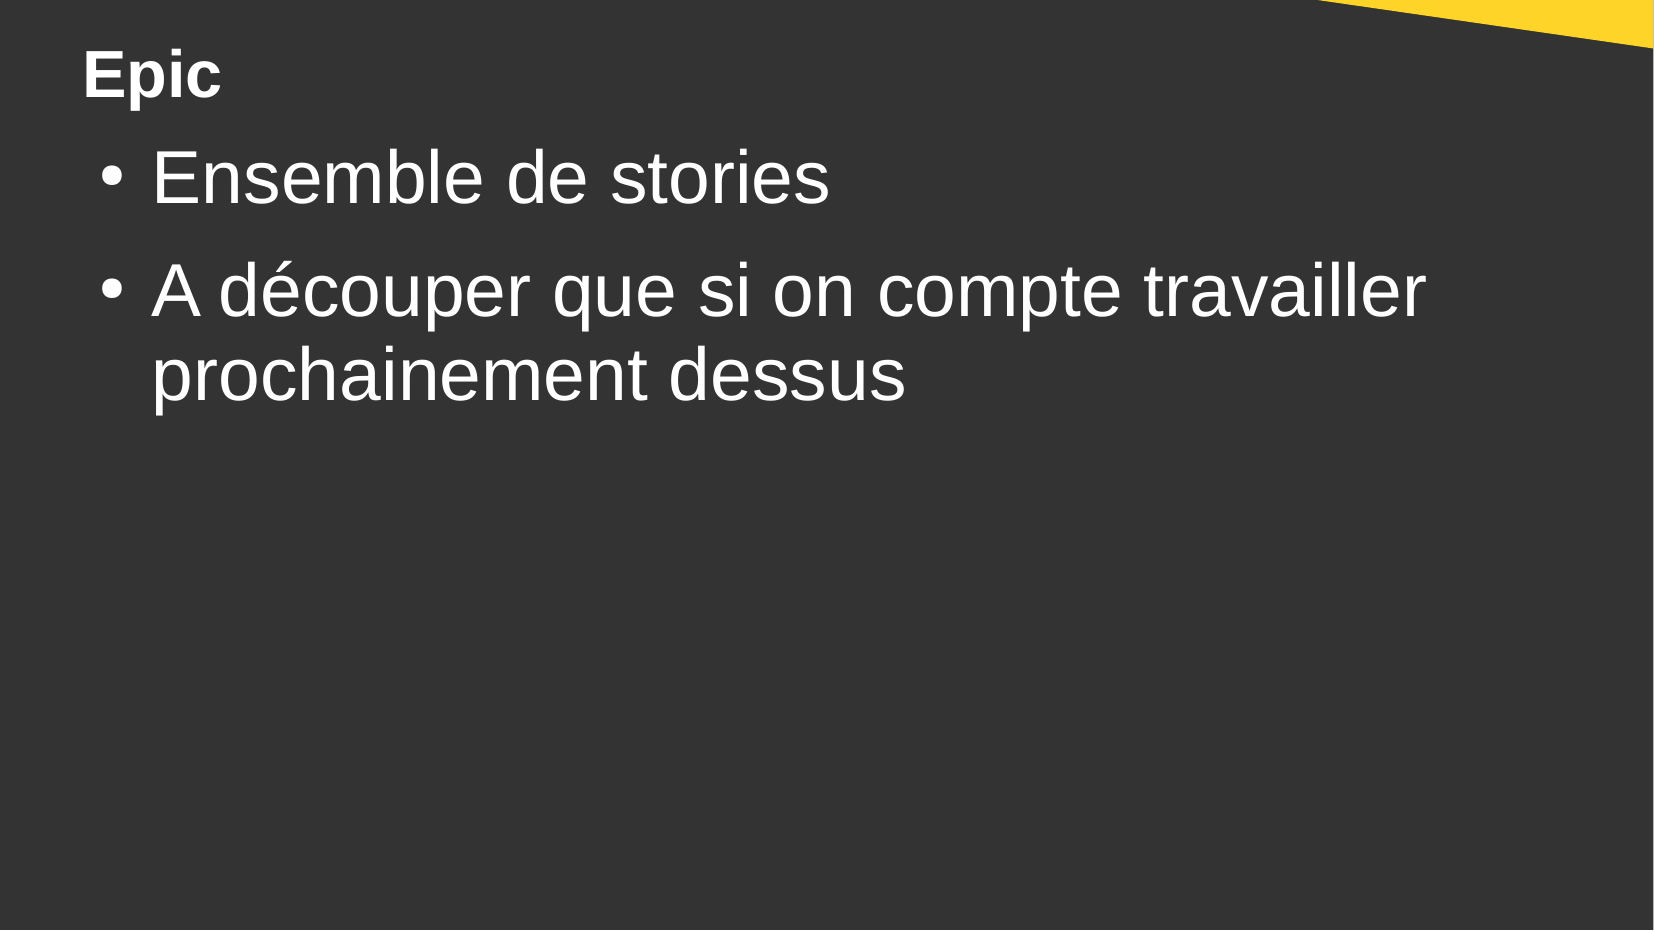

# Epic
Ensemble de stories
A découper que si on compte travailler prochainement dessus